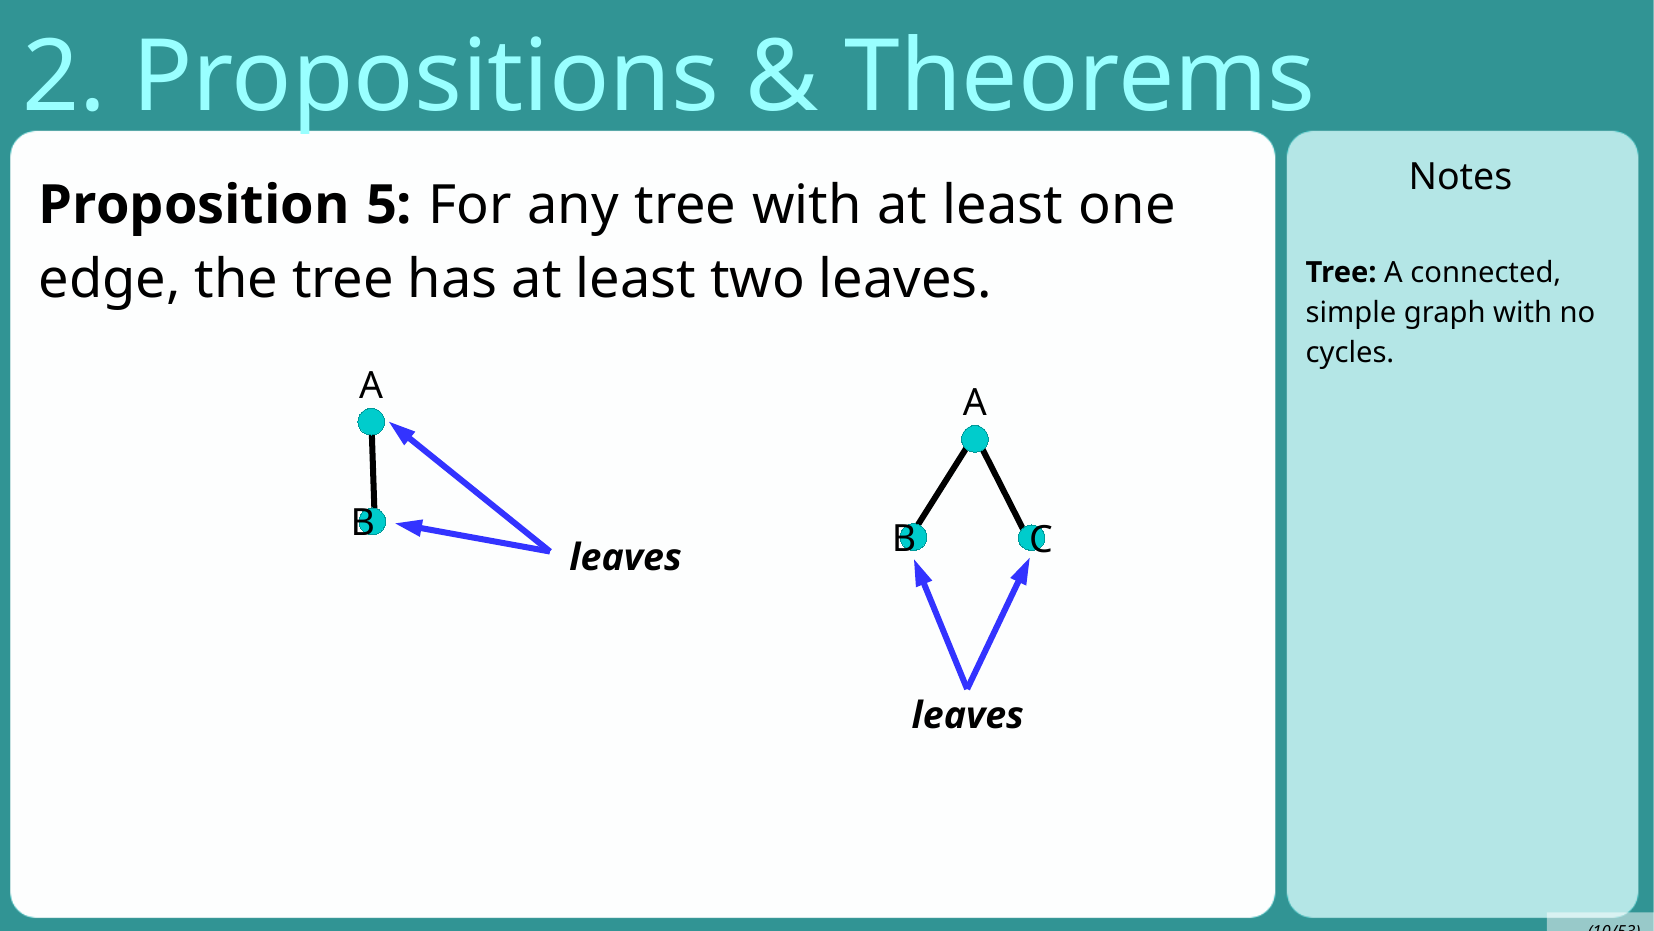

# 2. Propositions & Theorems
Notes
Tree: A connected, simple graph with no cycles.
Proposition 5: For any tree with at least one edge, the tree has at least two leaves.
A
B
A
B
C
leaves
leaves